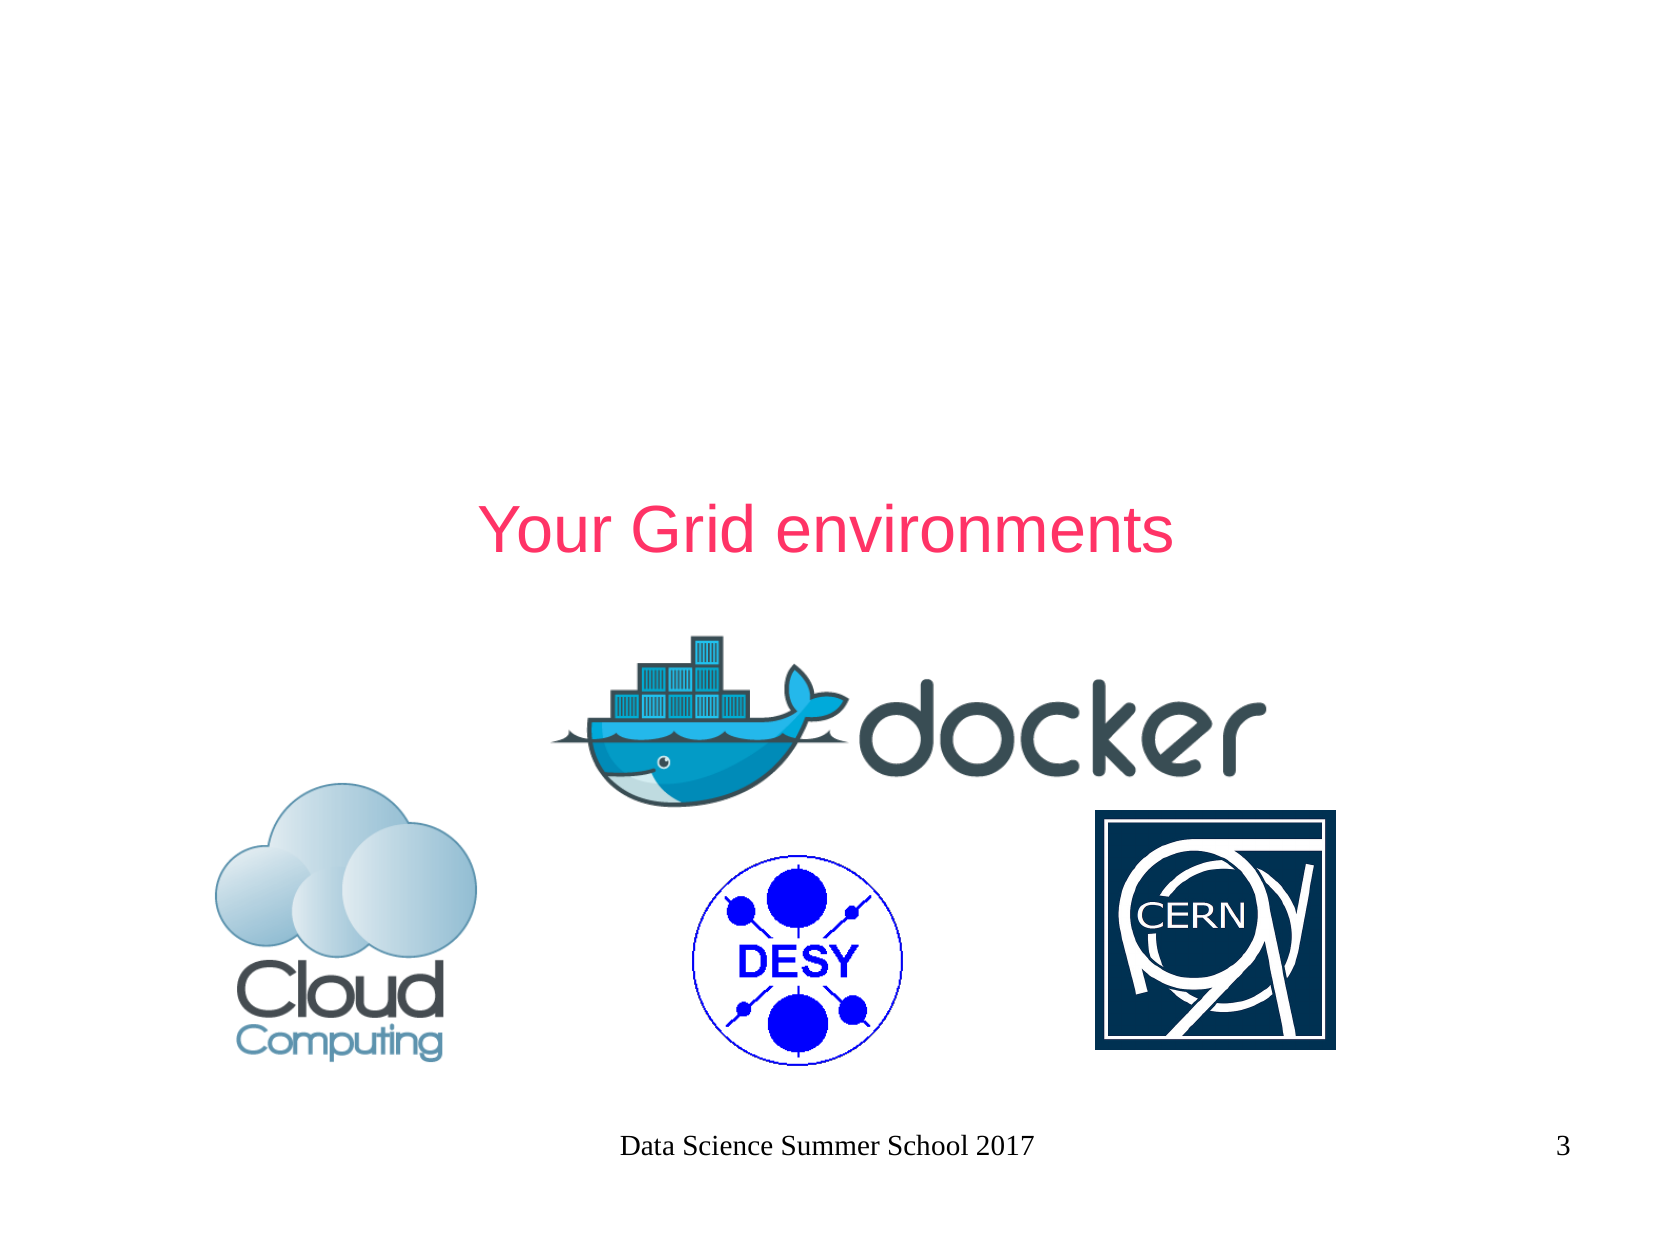

# Your Grid environments
Data Science Summer School 2017
3